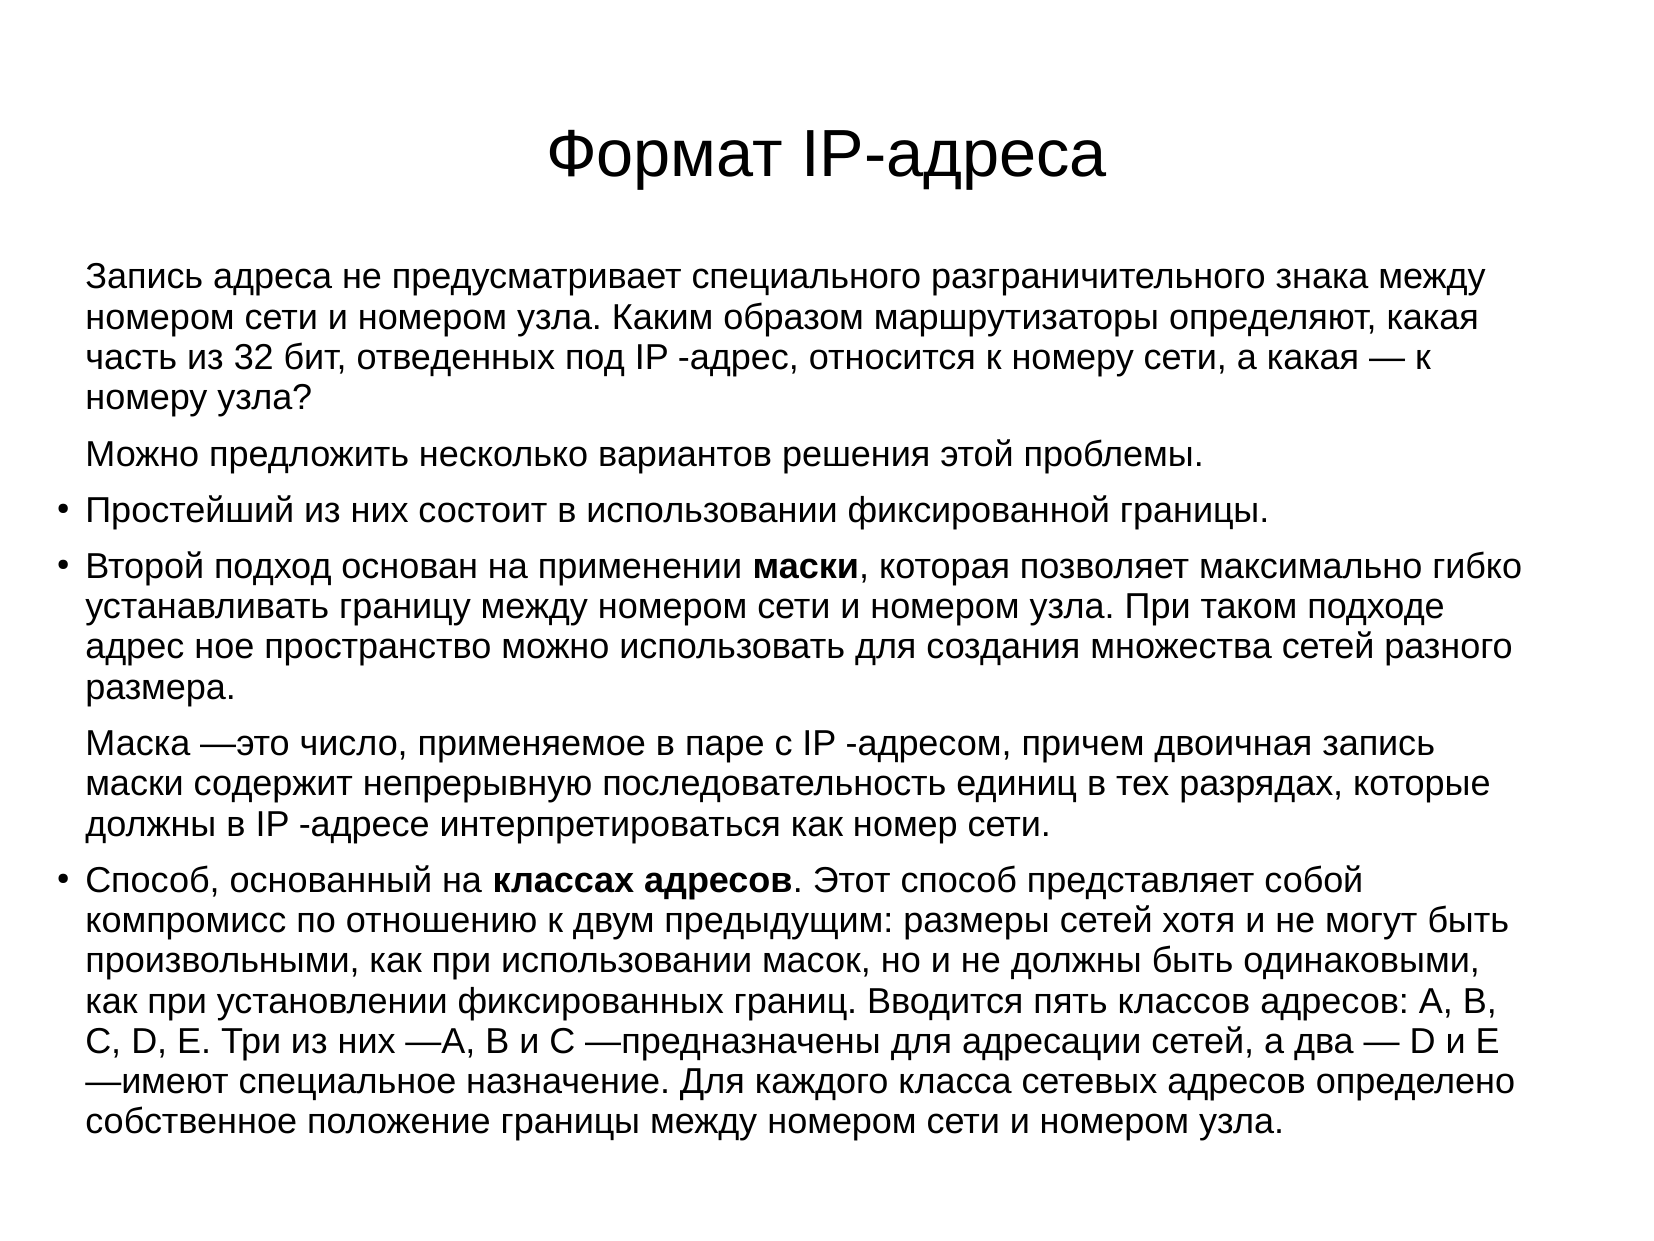

# Формат IР-адреса
Запись адреса не предусматривает специального разграничительного знака между номером сети и номером узла. Каким образом маршрутизаторы определяют, какая часть из 32 бит, отведенных под IP -адрес, относится к номеру сети, а какая — к номеру узла?
Можно предложить несколько вариантов решения этой проблемы.
Простейший из них состоит в использовании фиксированной границы.
Второй подход основан на применении маски, которая позволяет максимально гибко устанавливать границу между номером сети и номером узла. При таком подходе адрес­ ное пространство можно использовать для создания множества сетей разного размера.
Маска —это число, применяемое в паре с IP -адресом, причем двоичная запись маски содержит непрерывную последовательность единиц в тех разрядах, которые должны в IP -адресе интерпретироваться как номер сети.­
Способ, основанный на классах адресов. Этот способ представляет собой компромисс по отношению к двум предыдущим: размеры сетей хотя и не могут быть произвольными, как при использовании масок, но и не должны быть одинаковыми, как при установлении фиксированных границ. Вводится пять классов адресов: А, В, С, D, Е. Три из них —А, В и С —предназначены для адресации сетей, а два — D и Е —имеют специальное назначение. Для каждого класса сетевых адресов определено собственное положение границы между номером сети и номером узла.